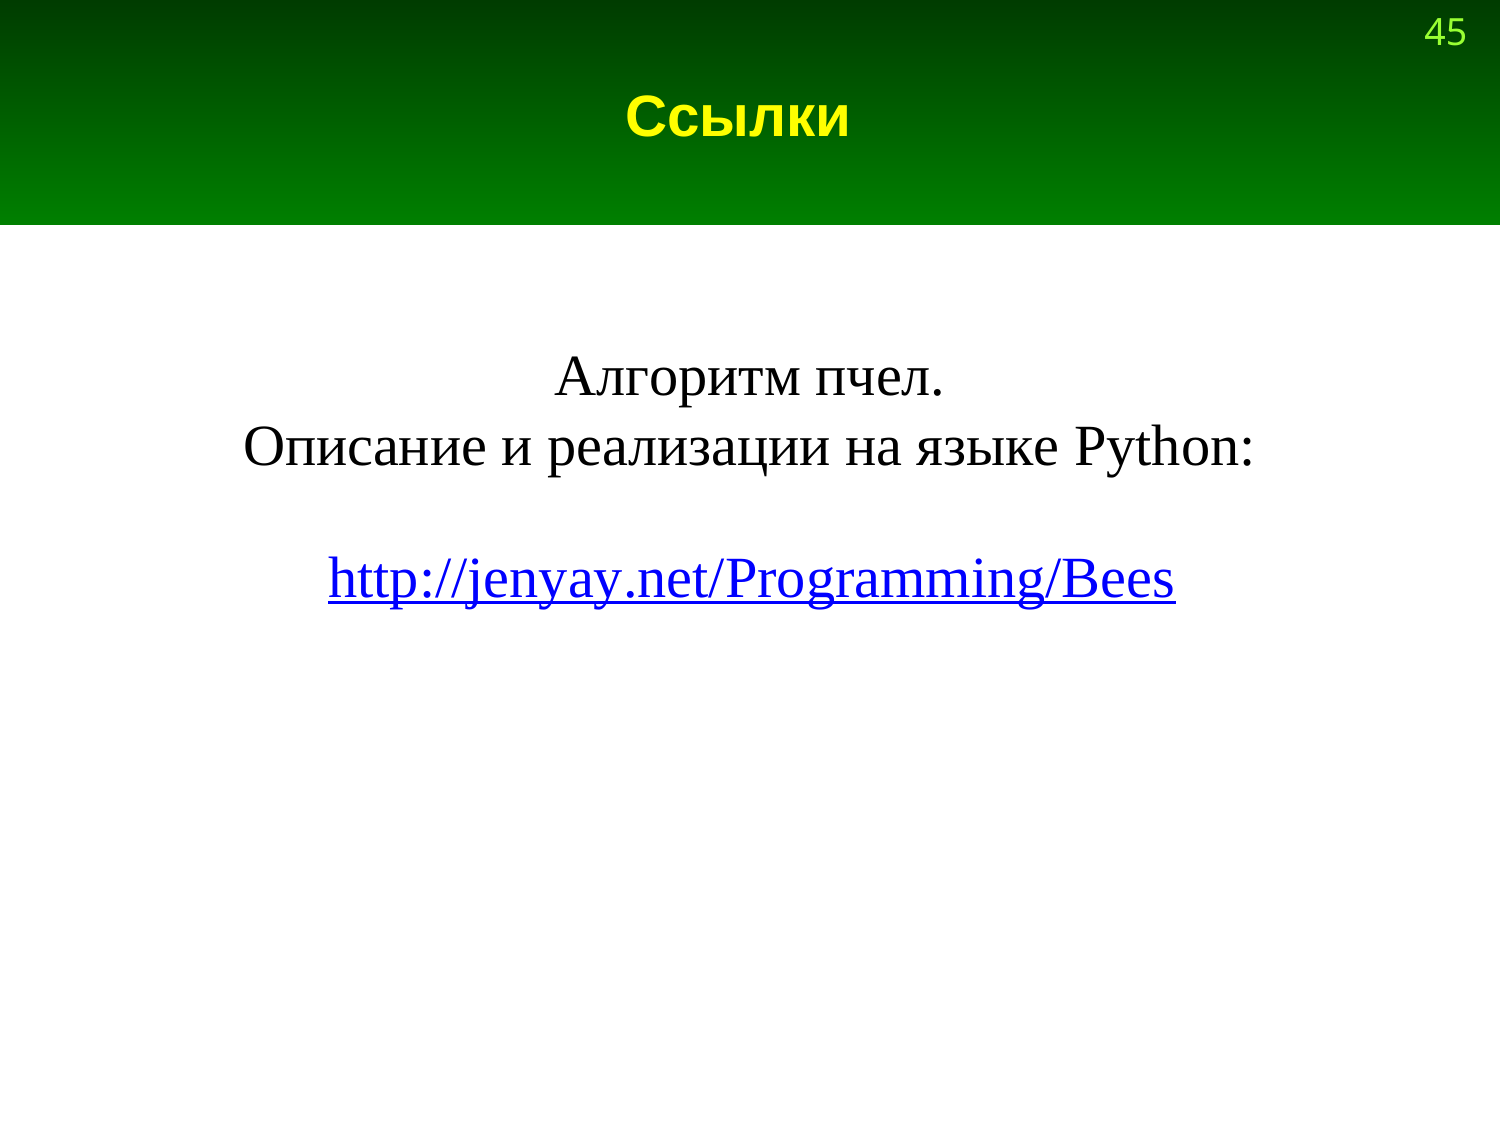

# Ссылки
Алгоритм пчел.
Описание и реализации на языке Python:
http://jenyay.net/Programming/Bees